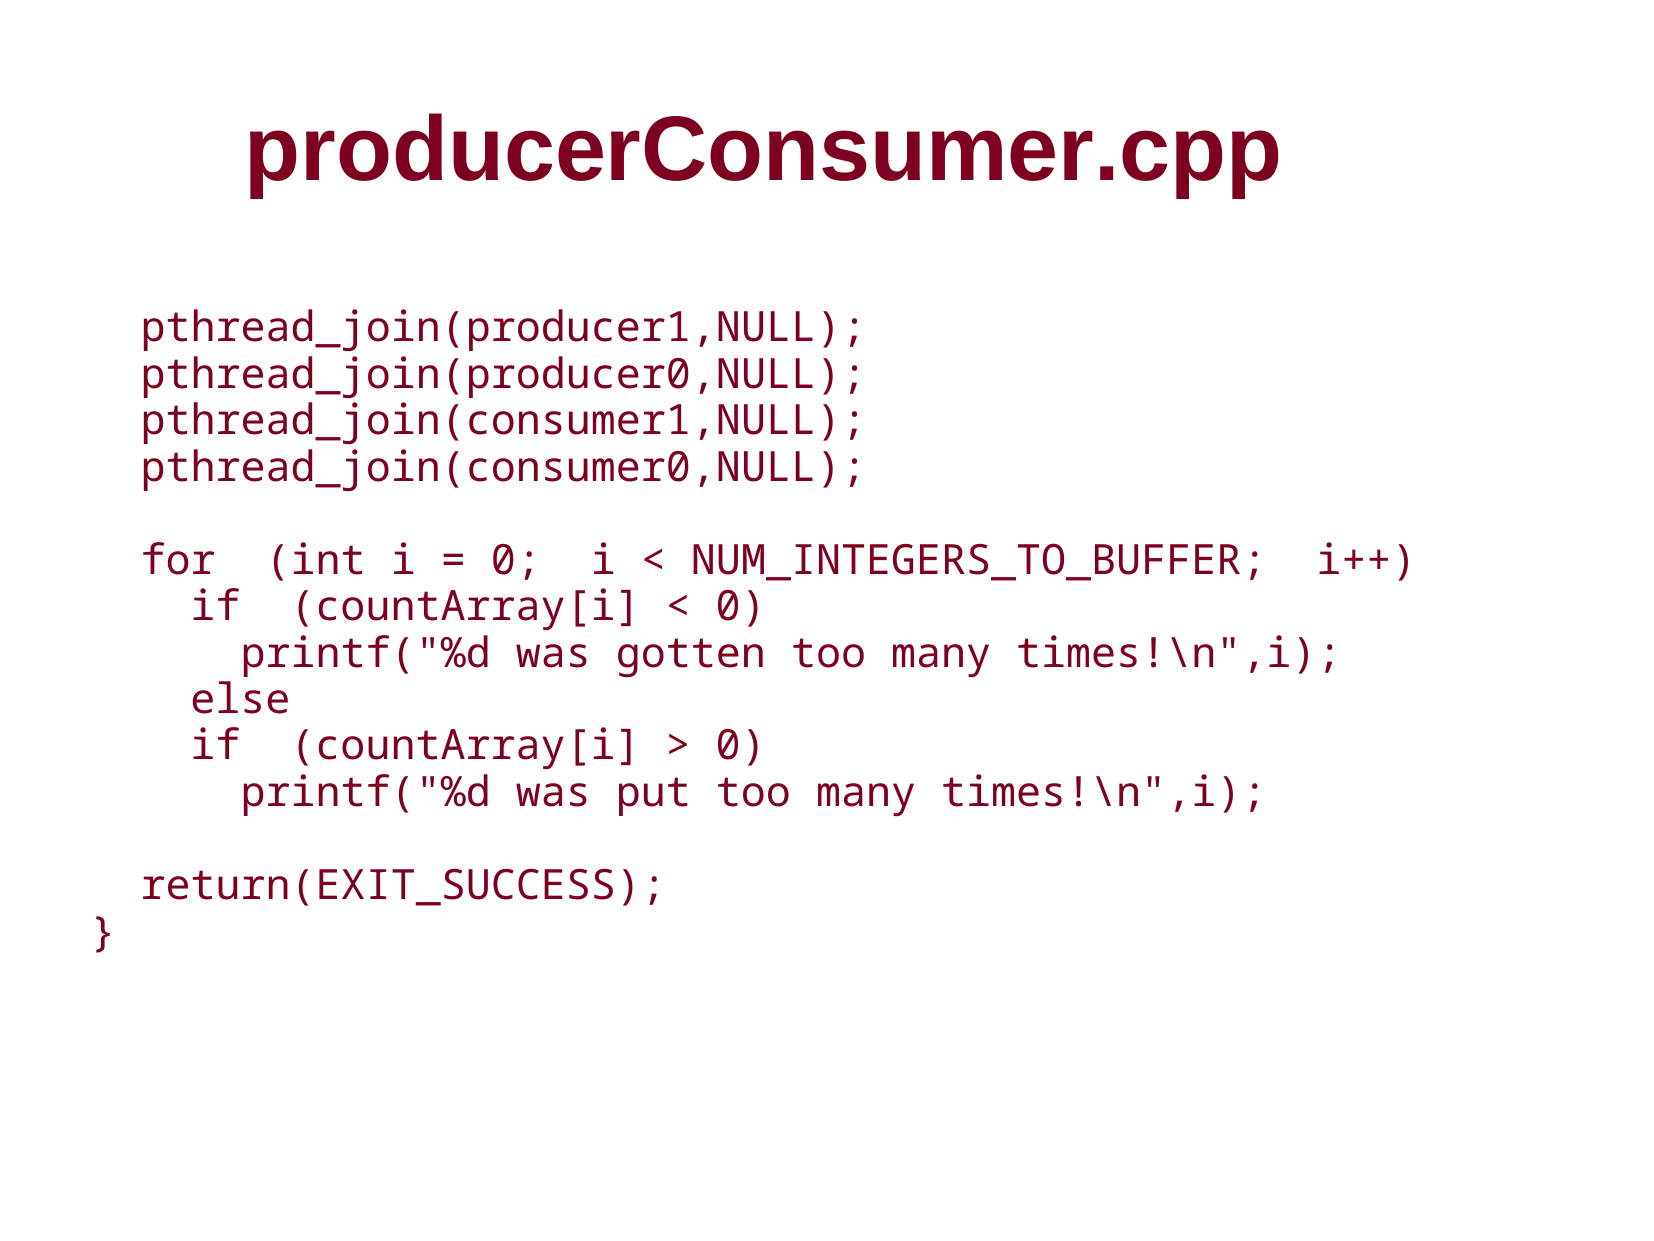

# producerConsumer.cpp
 pthread_join(producer1,NULL);
 pthread_join(producer0,NULL);
 pthread_join(consumer1,NULL);
 pthread_join(consumer0,NULL);
 for (int i = 0; i < NUM_INTEGERS_TO_BUFFER; i++)
 if (countArray[i] < 0)
 printf("%d was gotten too many times!\n",i);
 else
 if (countArray[i] > 0)
 printf("%d was put too many times!\n",i);
 return(EXIT_SUCCESS);
}